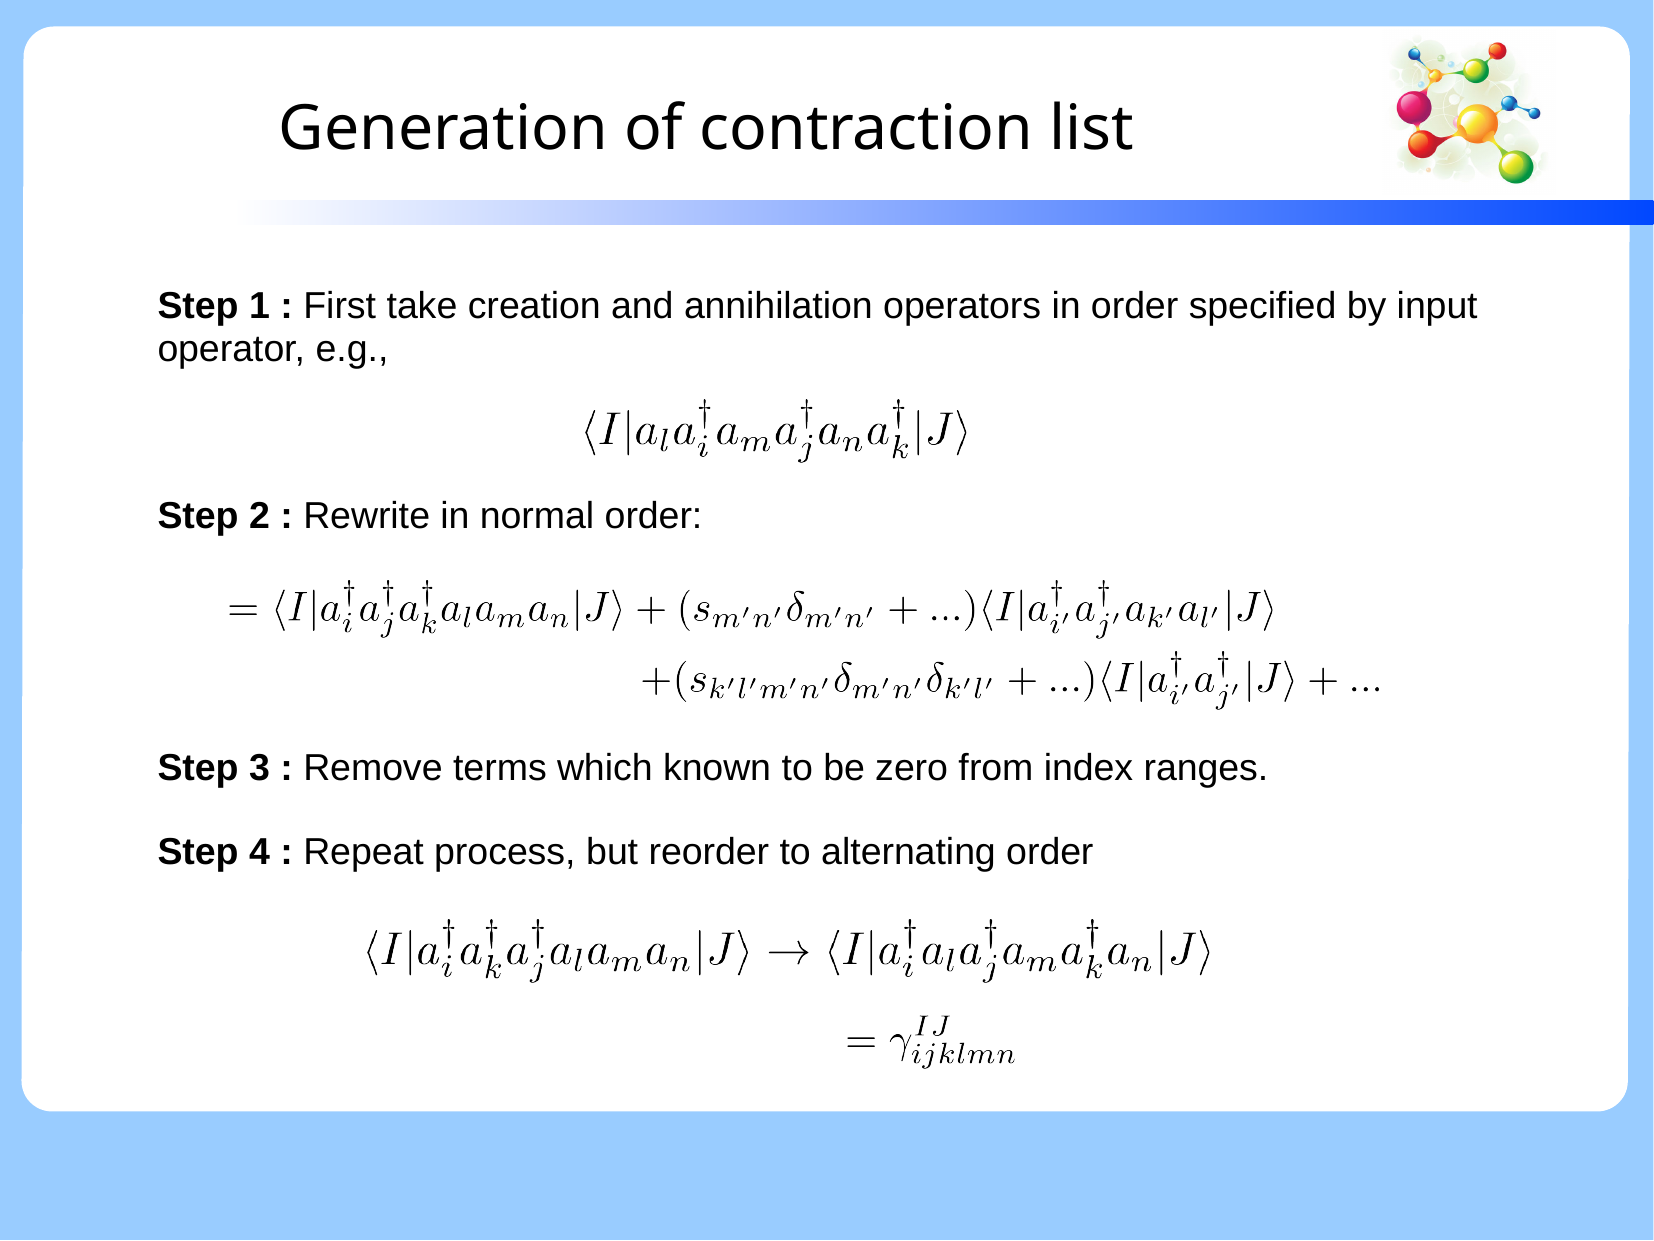

# Generation of contraction list
Step 1 : First take creation and annihilation operators in order specified by input operator, e.g.,
Step 2 : Rewrite in normal order:
Step 3 : Remove terms which known to be zero from index ranges.
Step 4 : Repeat process, but reorder to alternating order